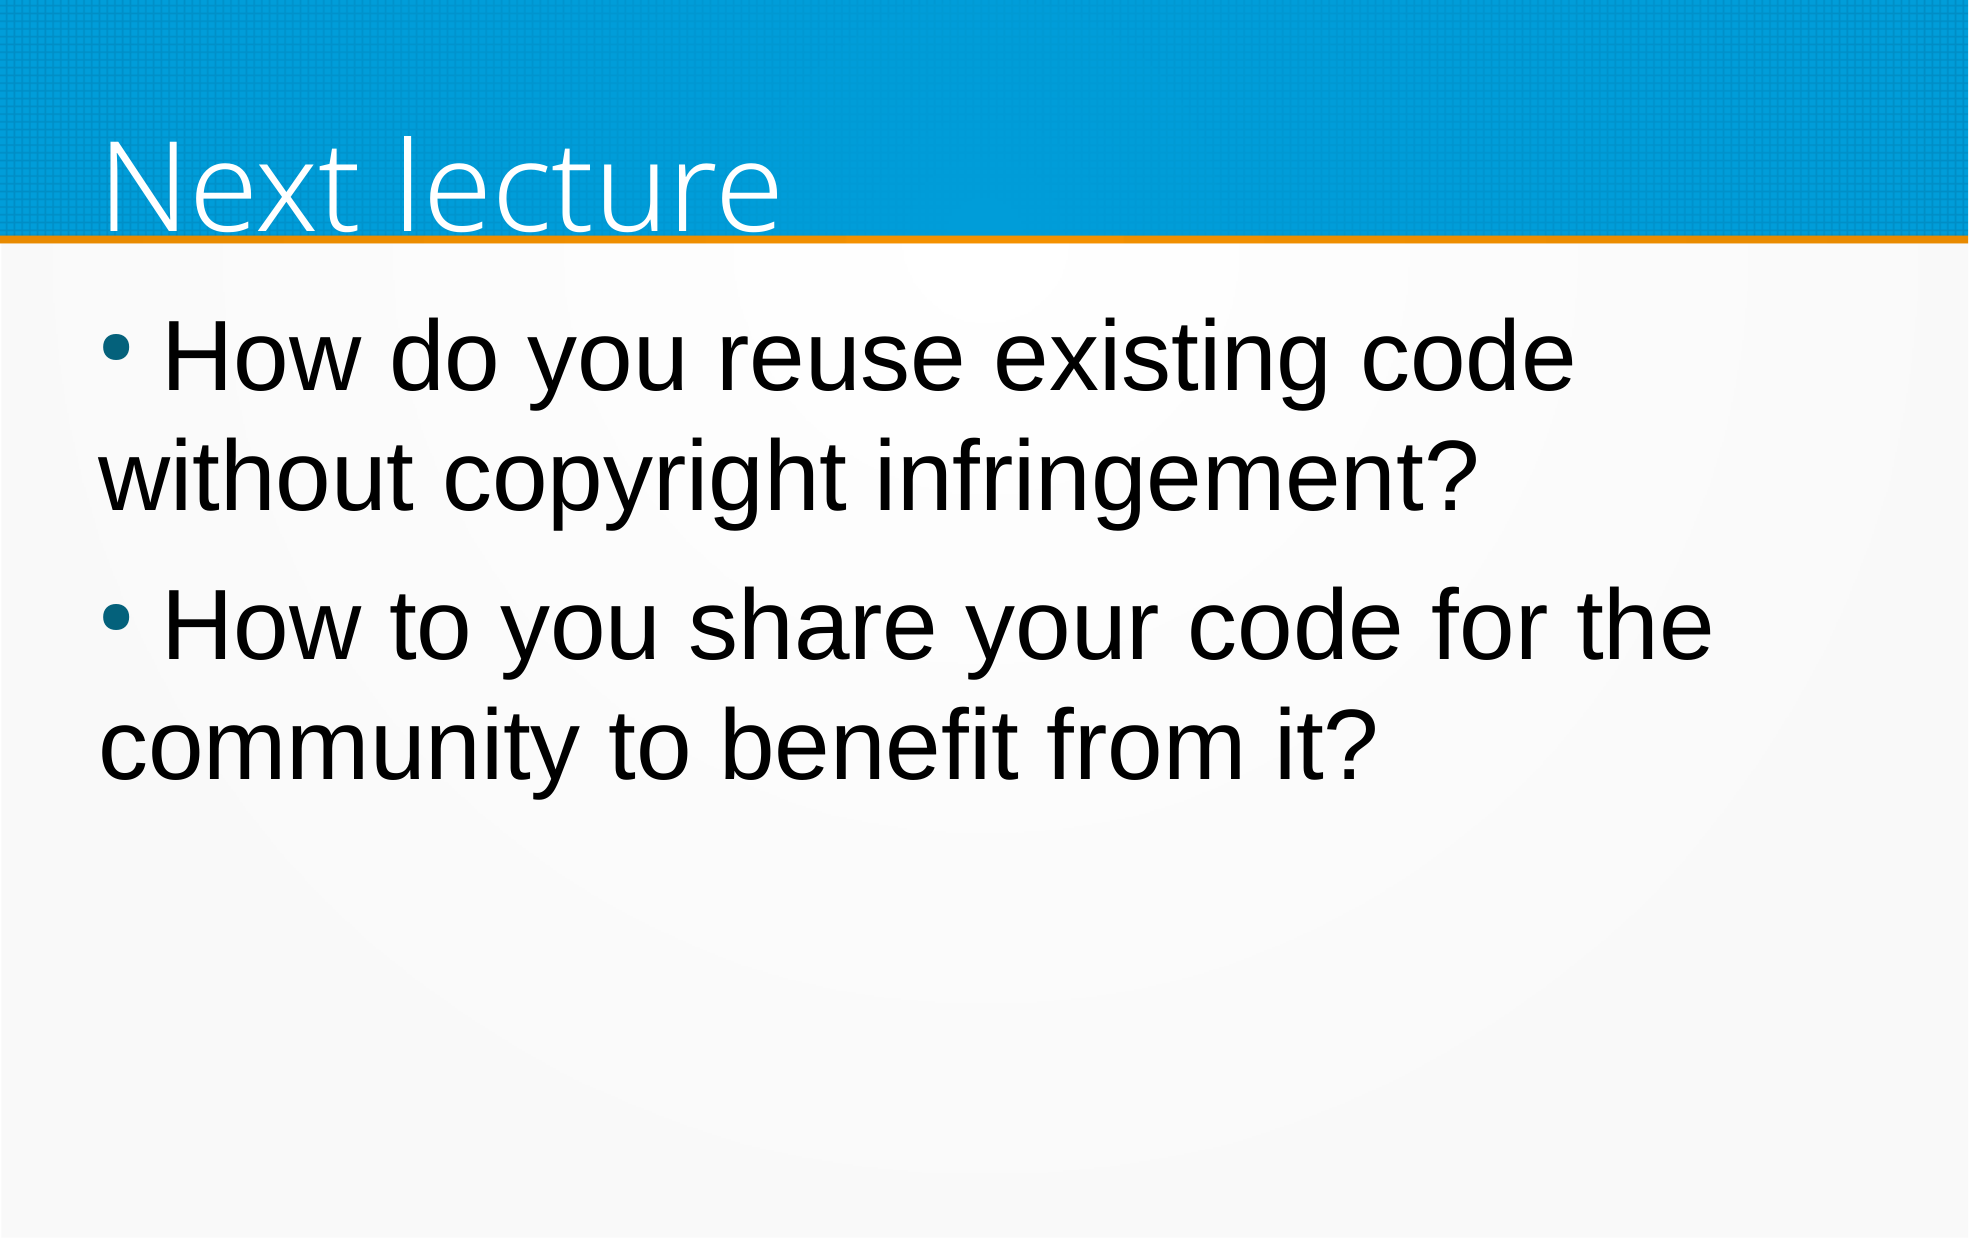

# Next lecture
 How do you reuse existing code without copyright infringement?
 How to you share your code for the community to benefit from it?